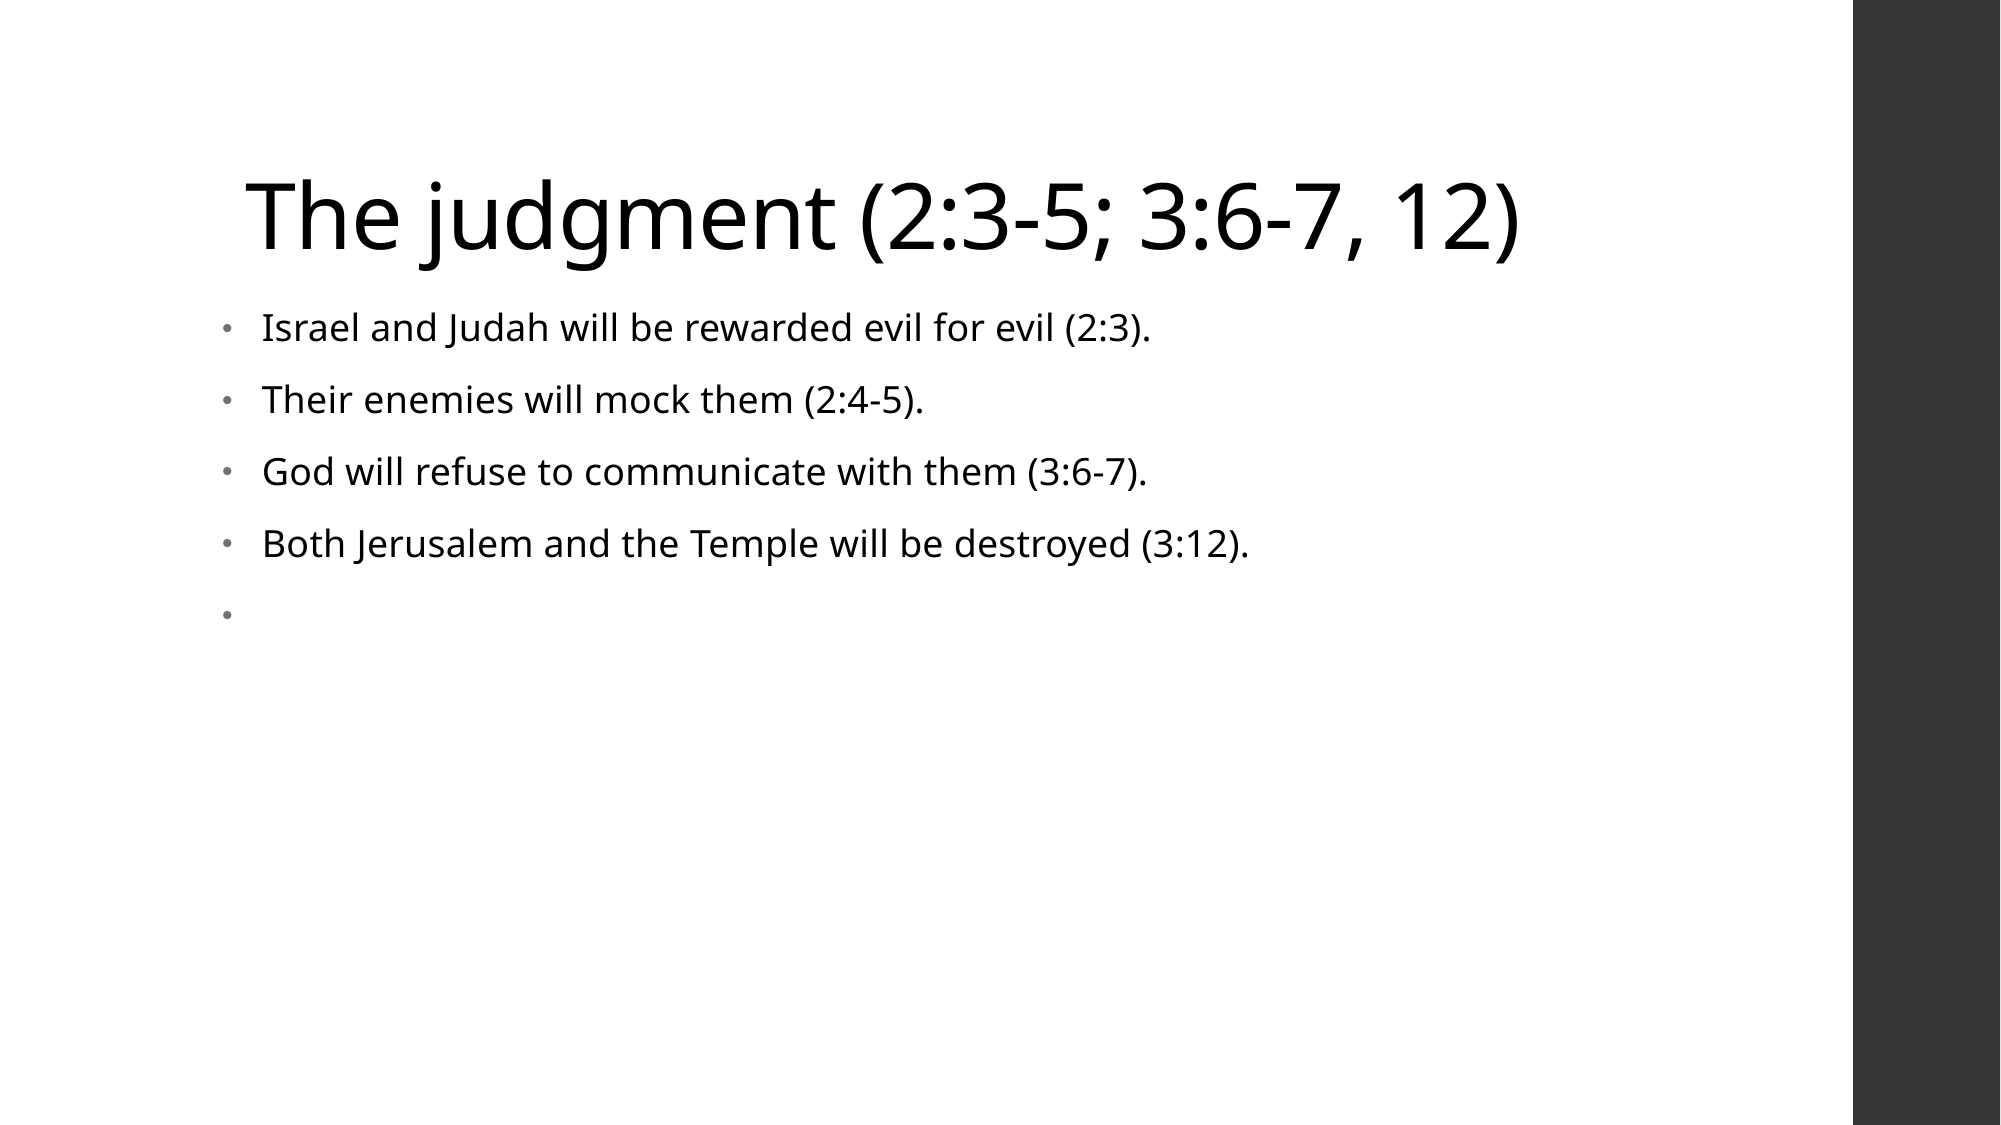

# The judgment (2:3-5; 3:6-7, 12)
 Israel and Judah will be rewarded evil for evil (2:3).
 Their enemies will mock them (2:4-5).
 God will refuse to communicate with them (3:6-7).
 Both Jerusalem and the Temple will be destroyed (3:12).